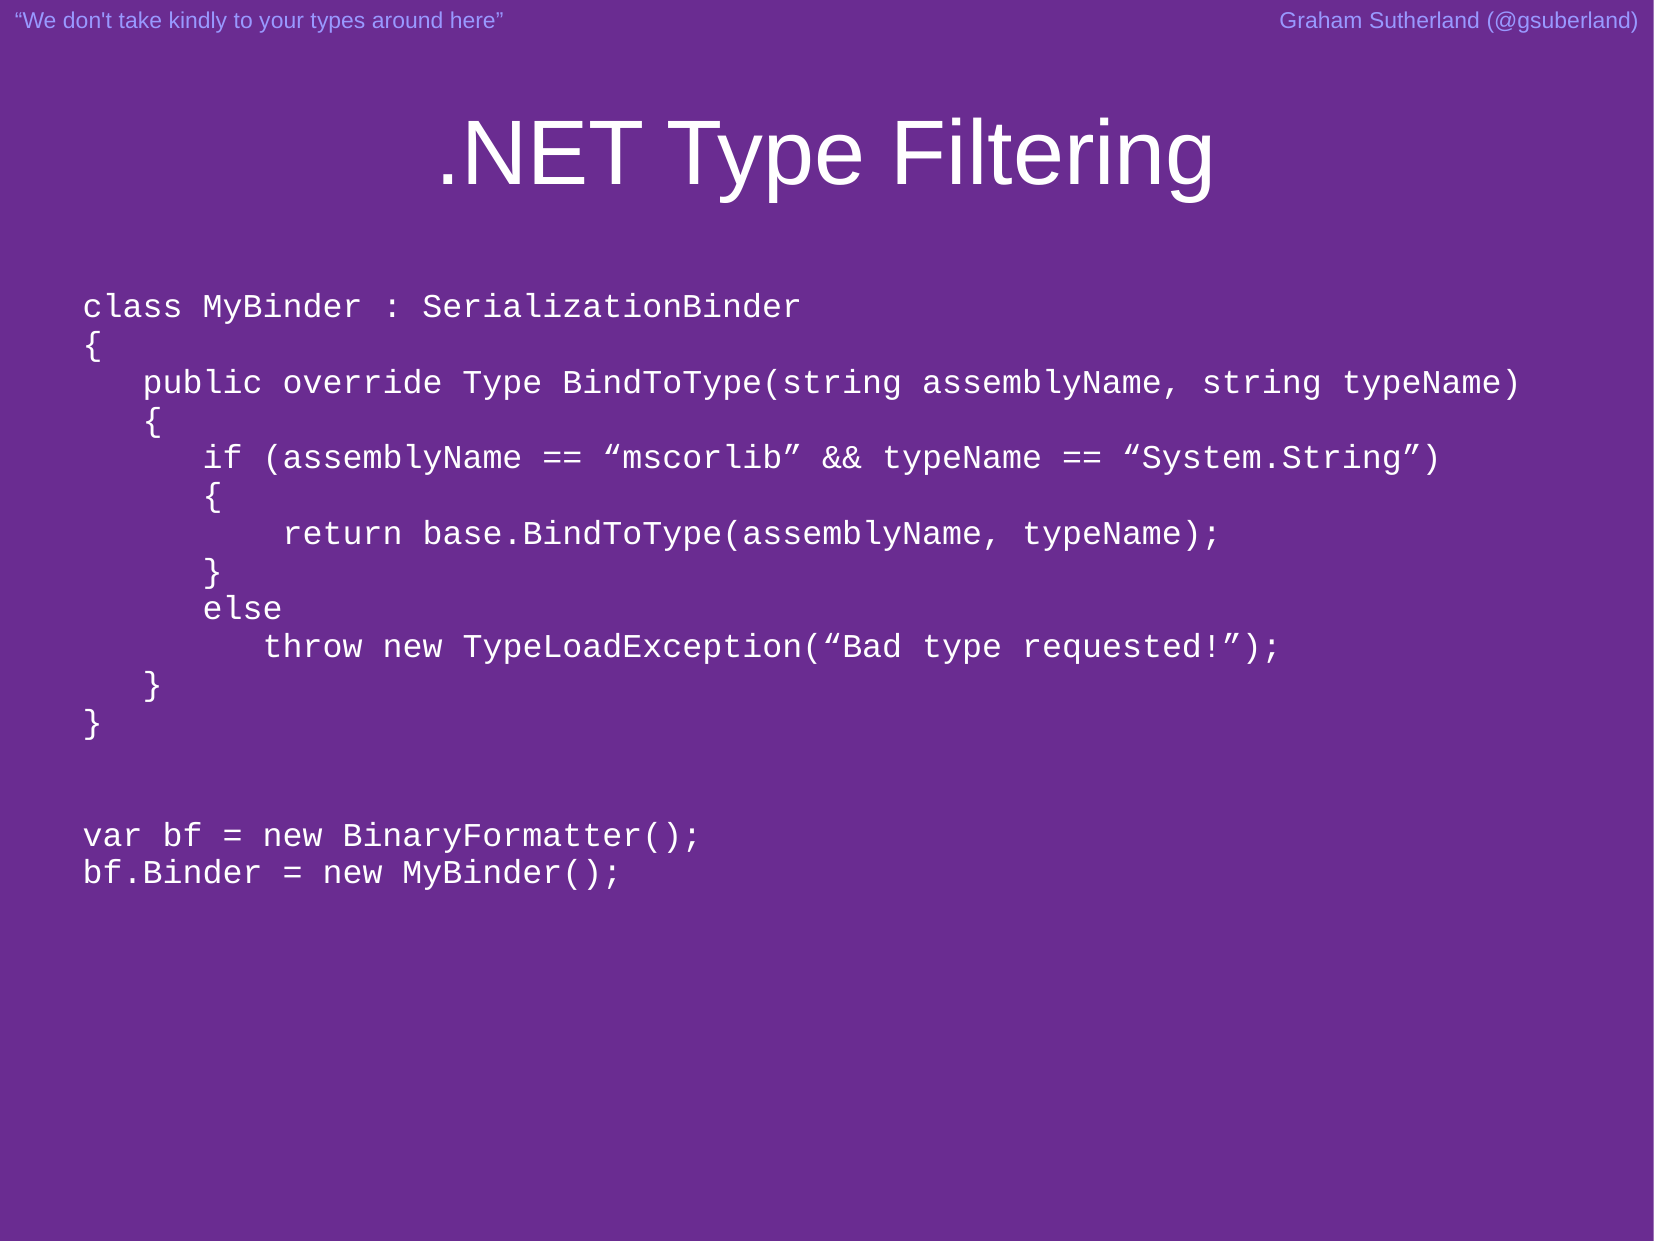

# .NET Type Filtering
class MyBinder : SerializationBinder
{
 public override Type BindToType(string assemblyName, string typeName)
 {
 if (assemblyName == “mscorlib” && typeName == “System.String”)
 {
 return base.BindToType(assemblyName, typeName);
 }
 else
 throw new TypeLoadException(“Bad type requested!”);
 }
}
var bf = new BinaryFormatter();
bf.Binder = new MyBinder();